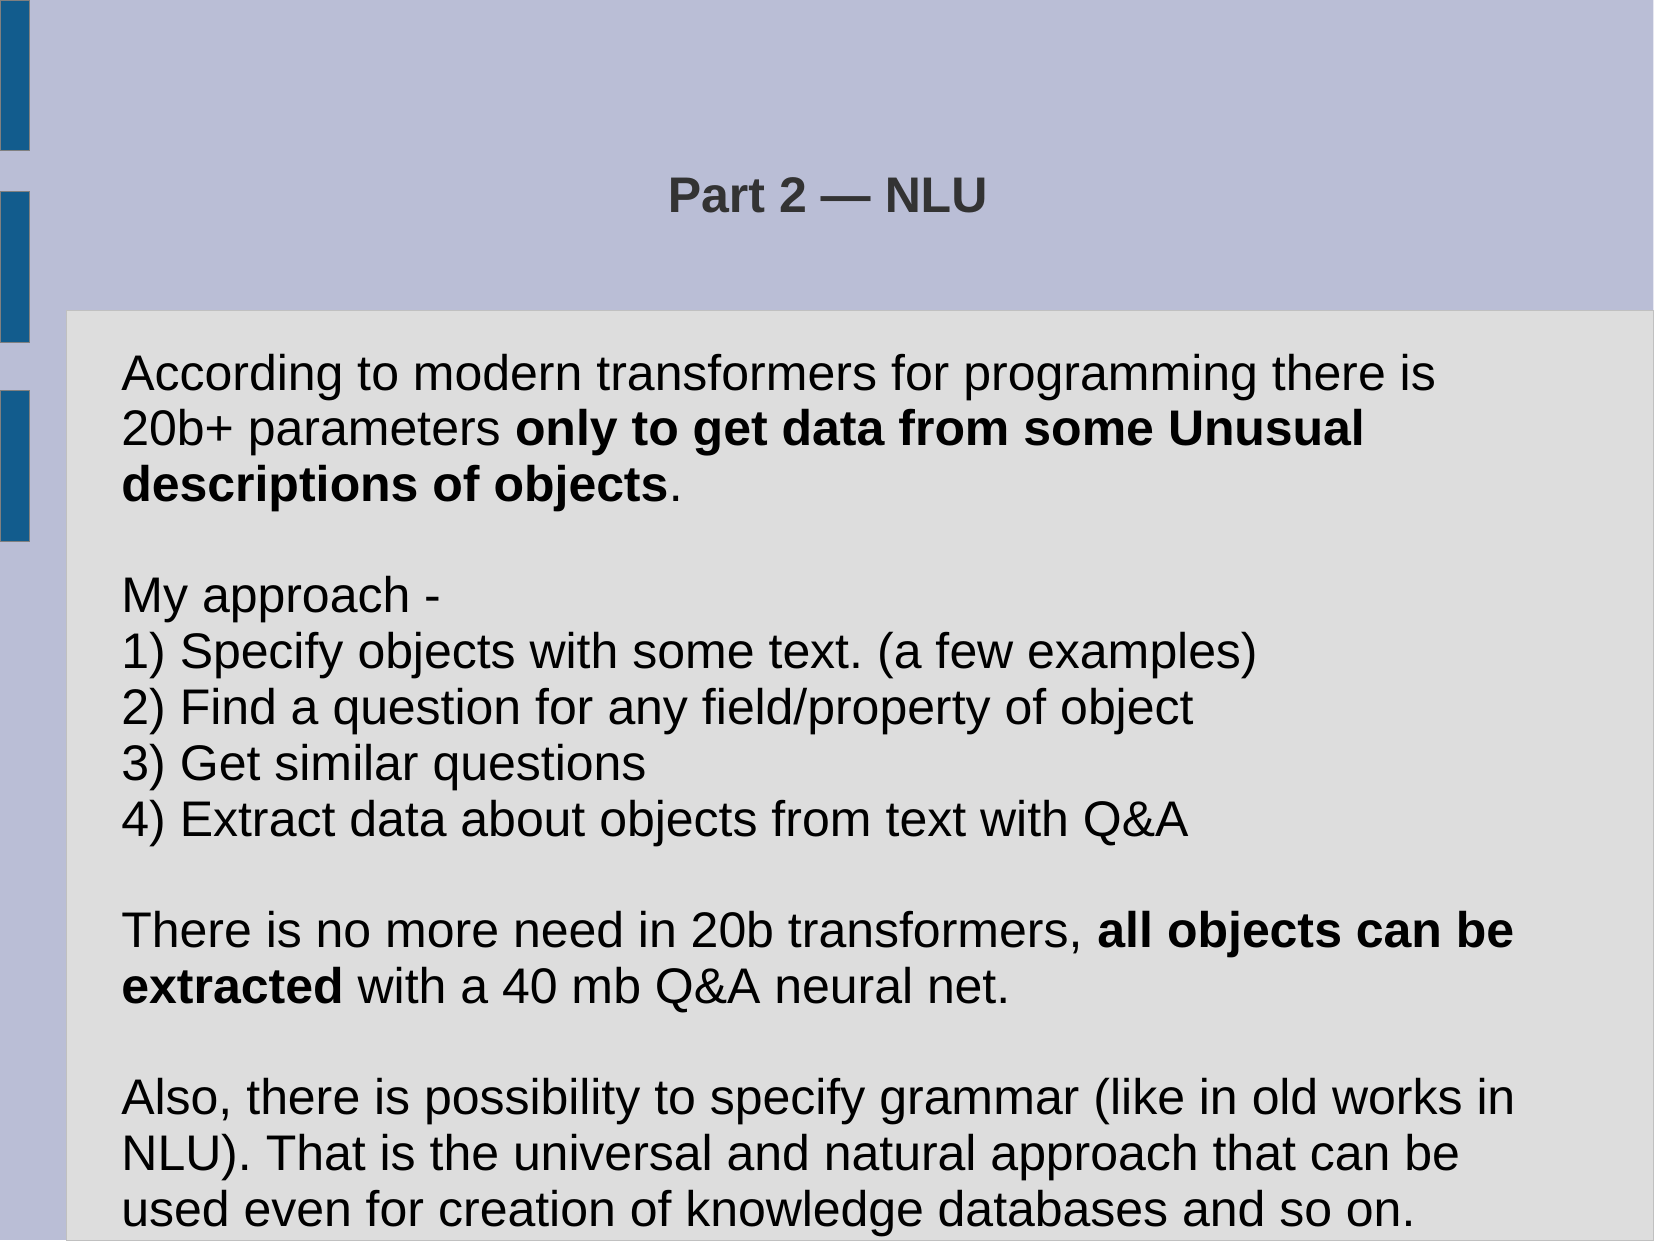

# Part 2 — NLU
According to modern transformers for programming there is 20b+ parameters only to get data from some Unusual descriptions of objects.
My approach -
1) Specify objects with some text. (a few examples)
2) Find a question for any field/property of object
3) Get similar questions
4) Extract data about objects from text with Q&A
There is no more need in 20b transformers, all objects can be extracted with a 40 mb Q&A neural net.
Also, there is possibility to specify grammar (like in old works in NLU). That is the universal and natural approach that can be used even for creation of knowledge databases and so on.